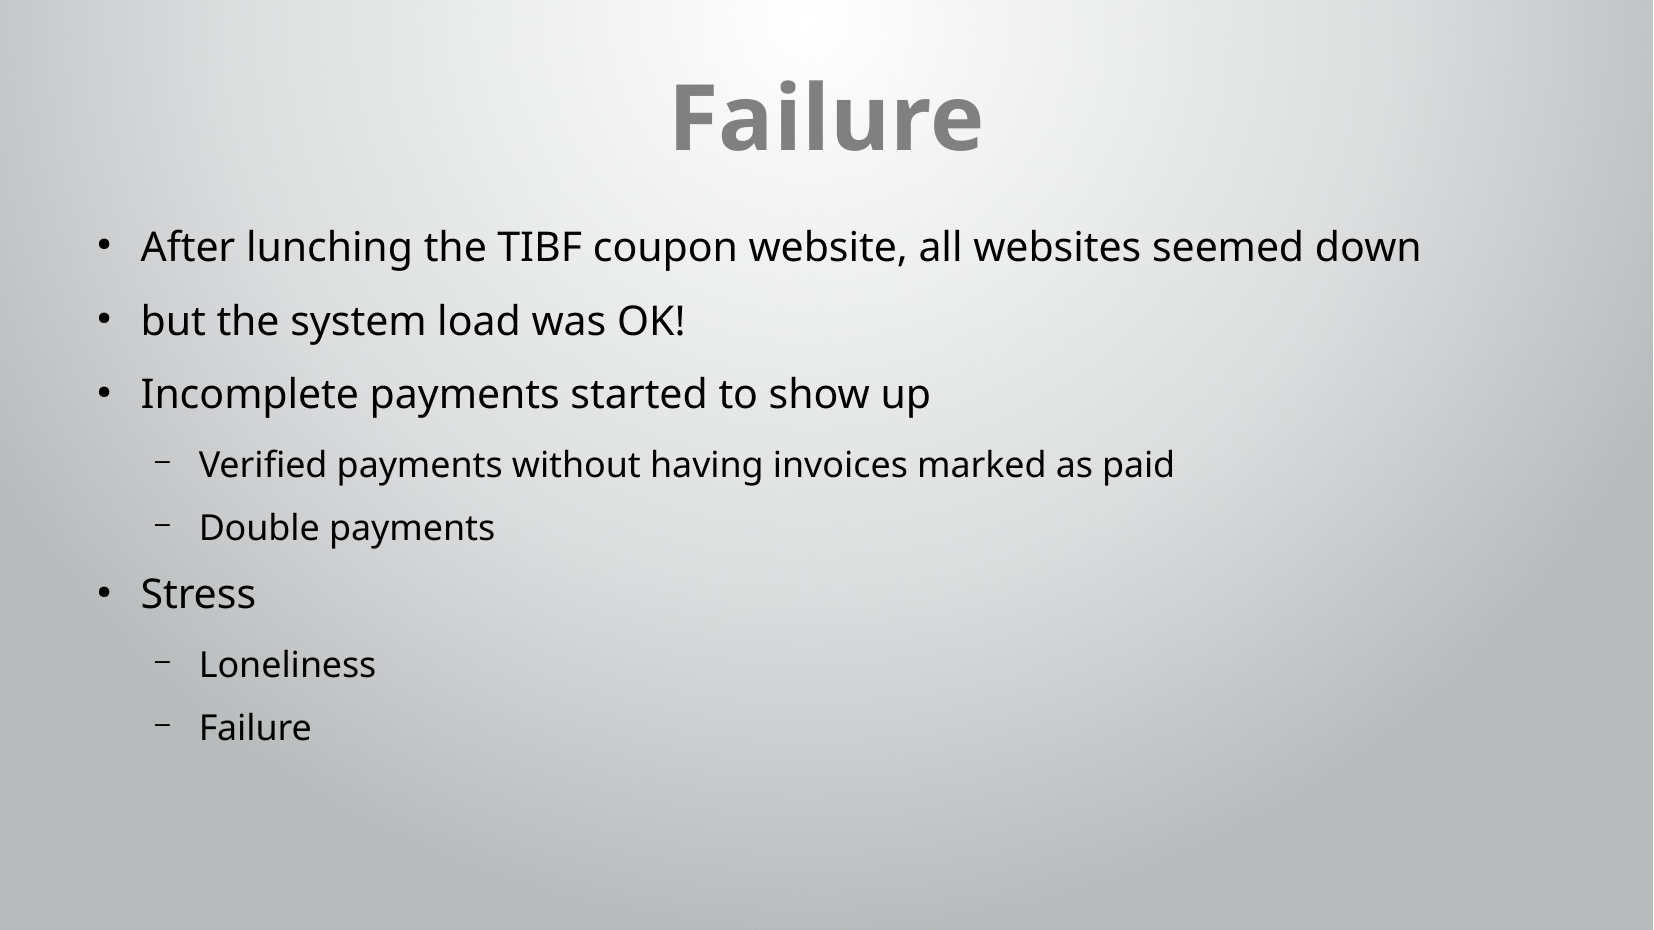

# Failure
After lunching the TIBF coupon website, all websites seemed down
but the system load was OK!
Incomplete payments started to show up
Verified payments without having invoices marked as paid
Double payments
Stress
Loneliness
Failure